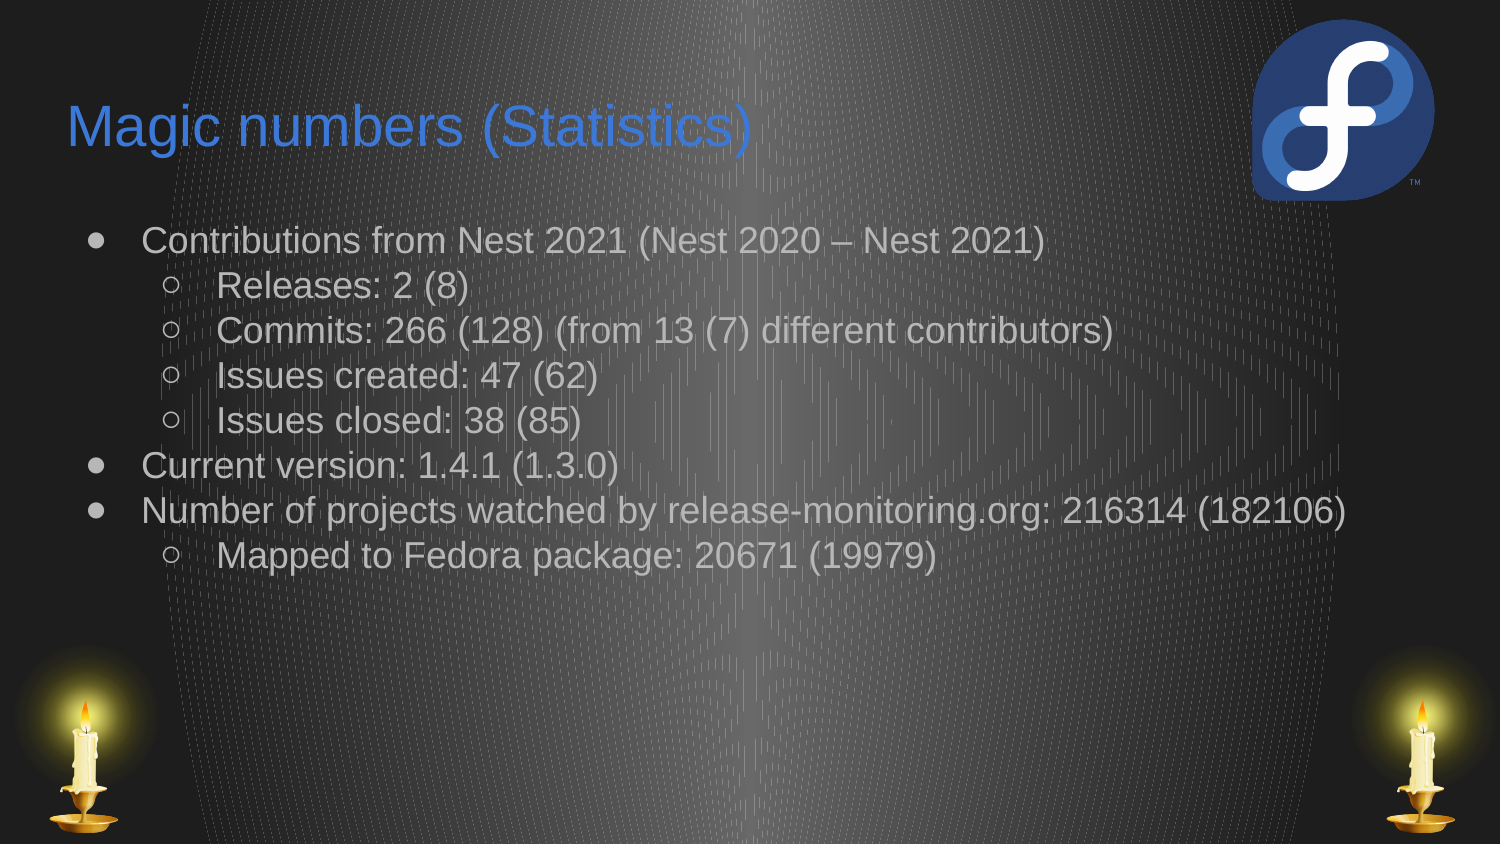

# Magic numbers (Statistics)
Contributions from Nest 2021 (Nest 2020 – Nest 2021)
Releases: 2 (8)
Commits: 266 (128) (from 13 (7) different contributors)
Issues created: 47 (62)
Issues closed: 38 (85)
Current version: 1.4.1 (1.3.0)
Number of projects watched by release-monitoring.org: 216314 (182106)
Mapped to Fedora package: 20671 (19979)